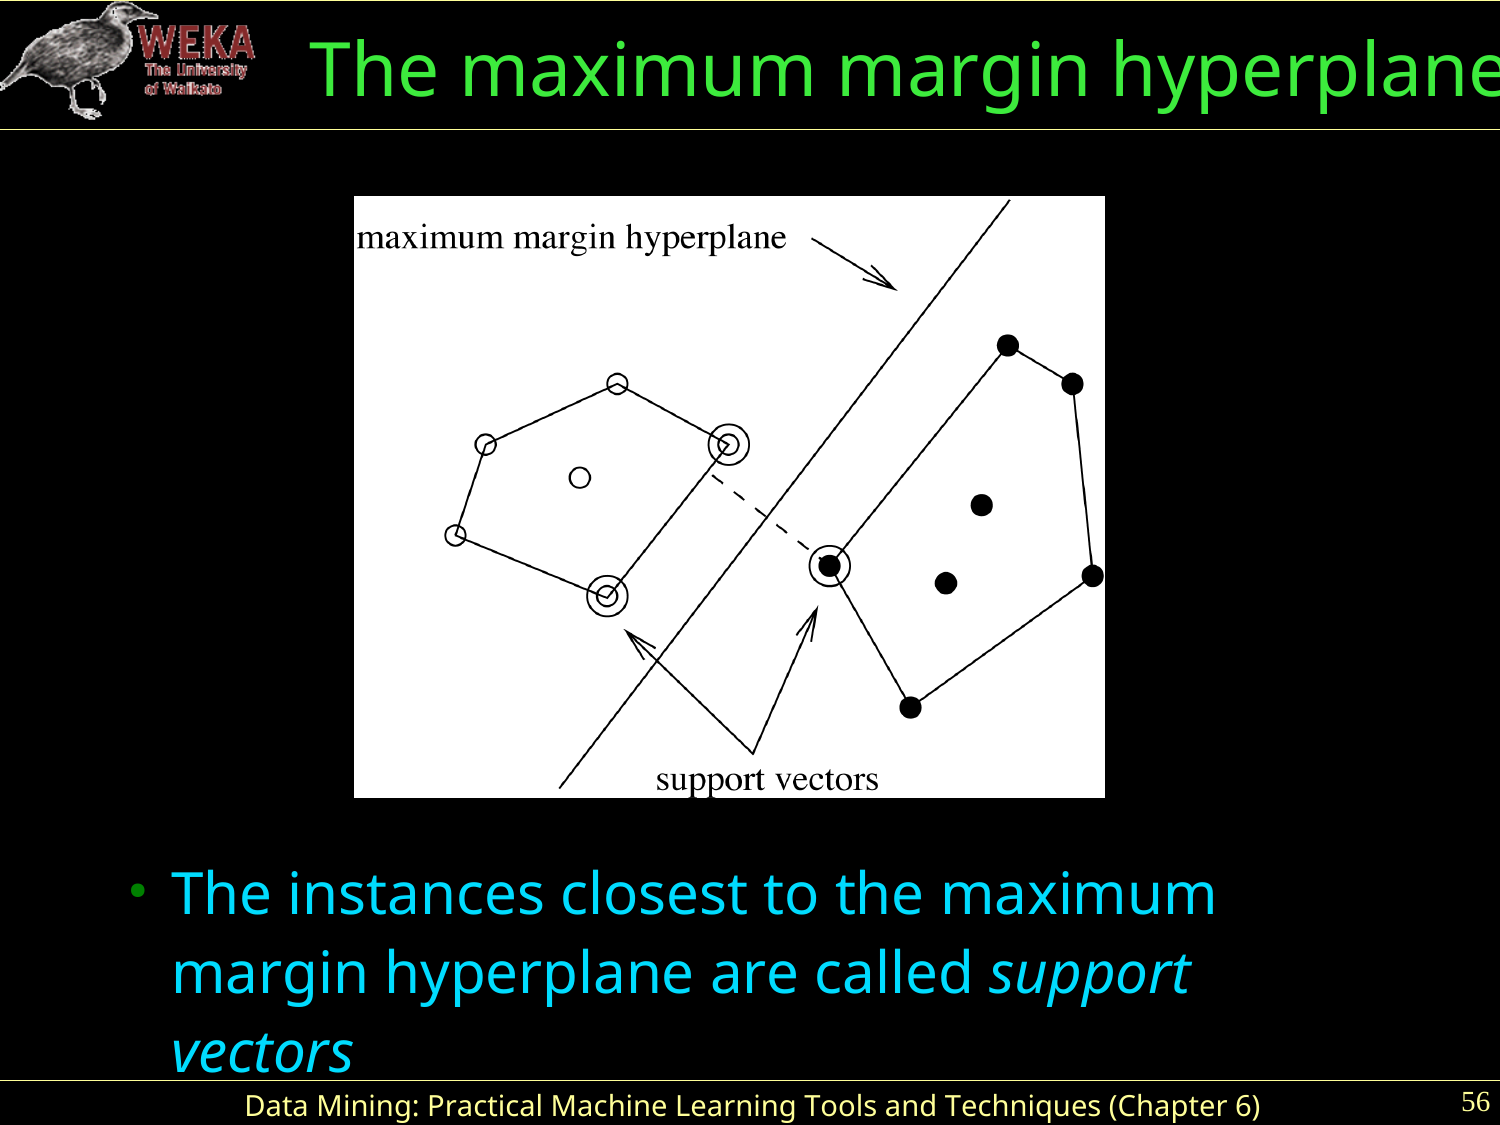

# The maximum margin hyperplane
The instances closest to the maximum margin hyperplane are called support vectors
Data Mining: Practical Machine Learning Tools and Techniques (Chapter 6)
56